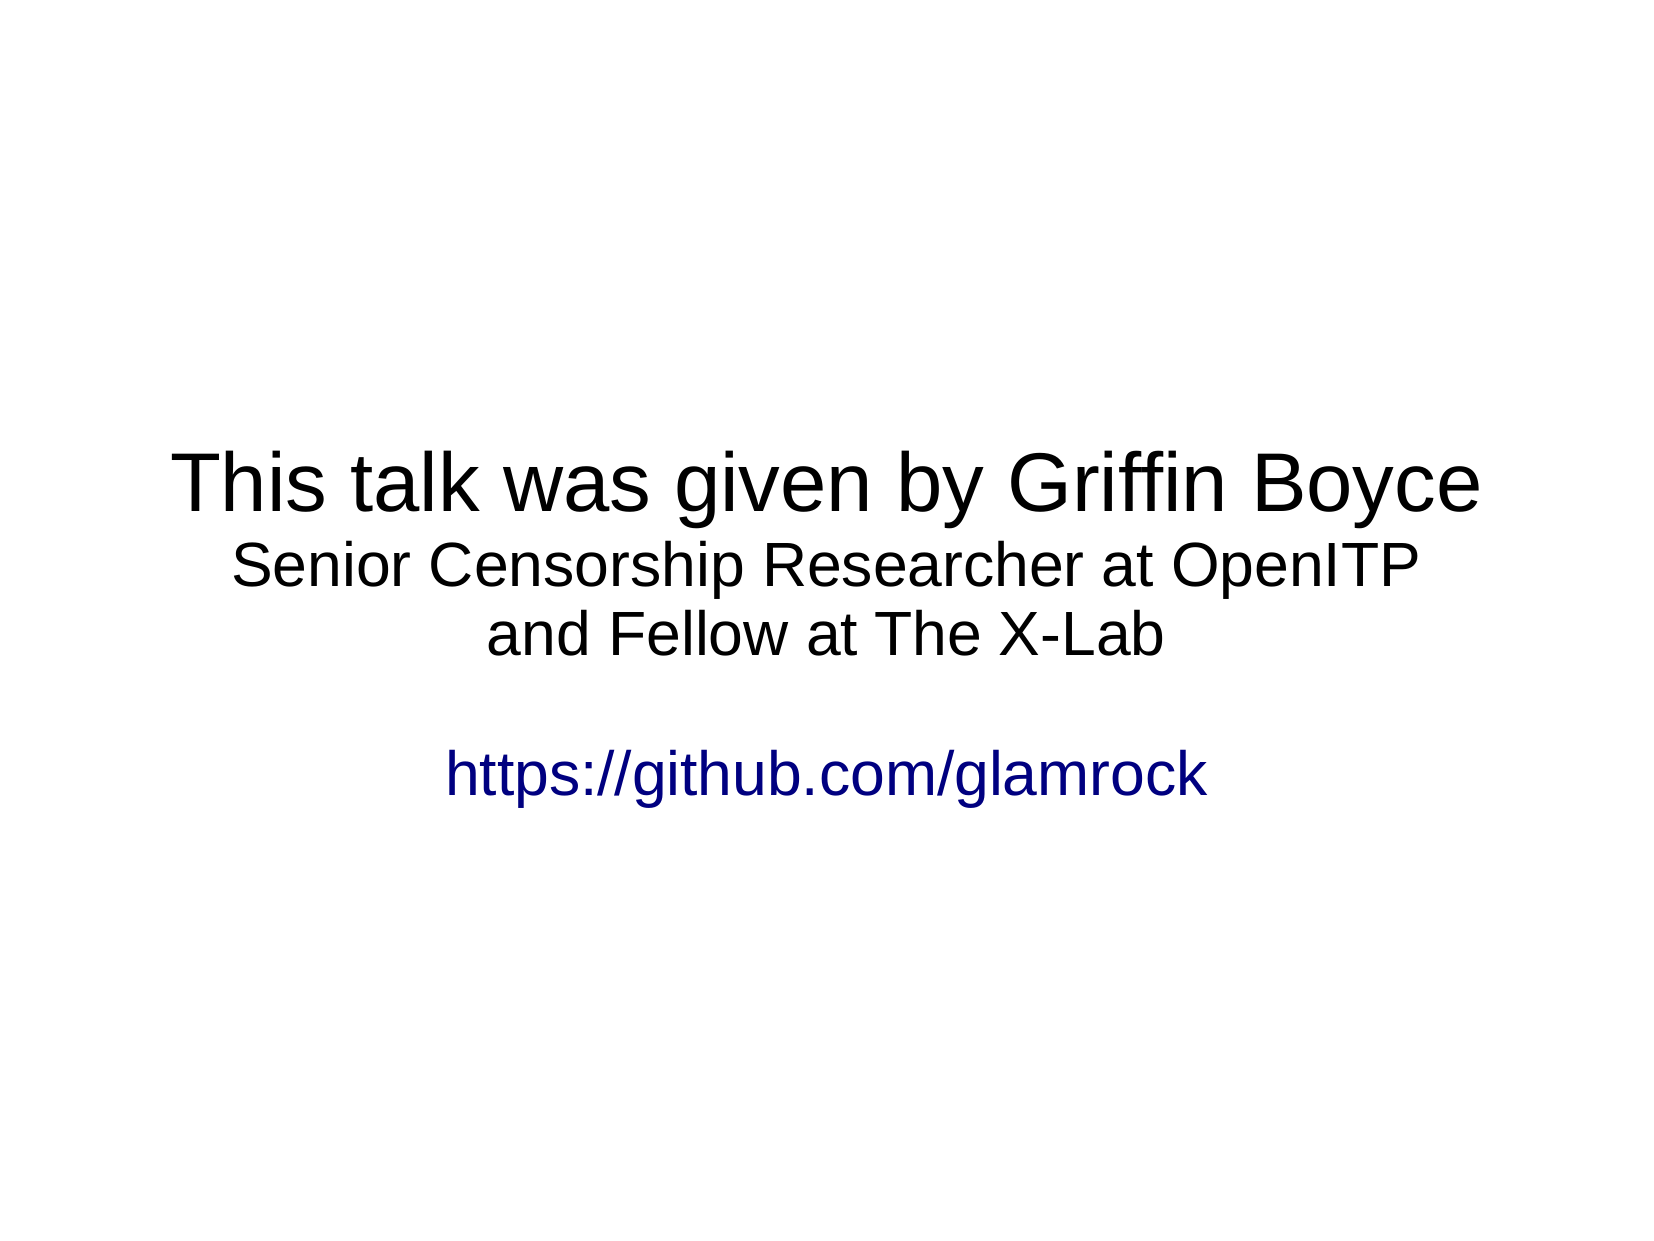

# This talk was given by Griffin Boyce
Senior Censorship Researcher at OpenITP
and Fellow at The X-Lab
https://github.com/glamrock